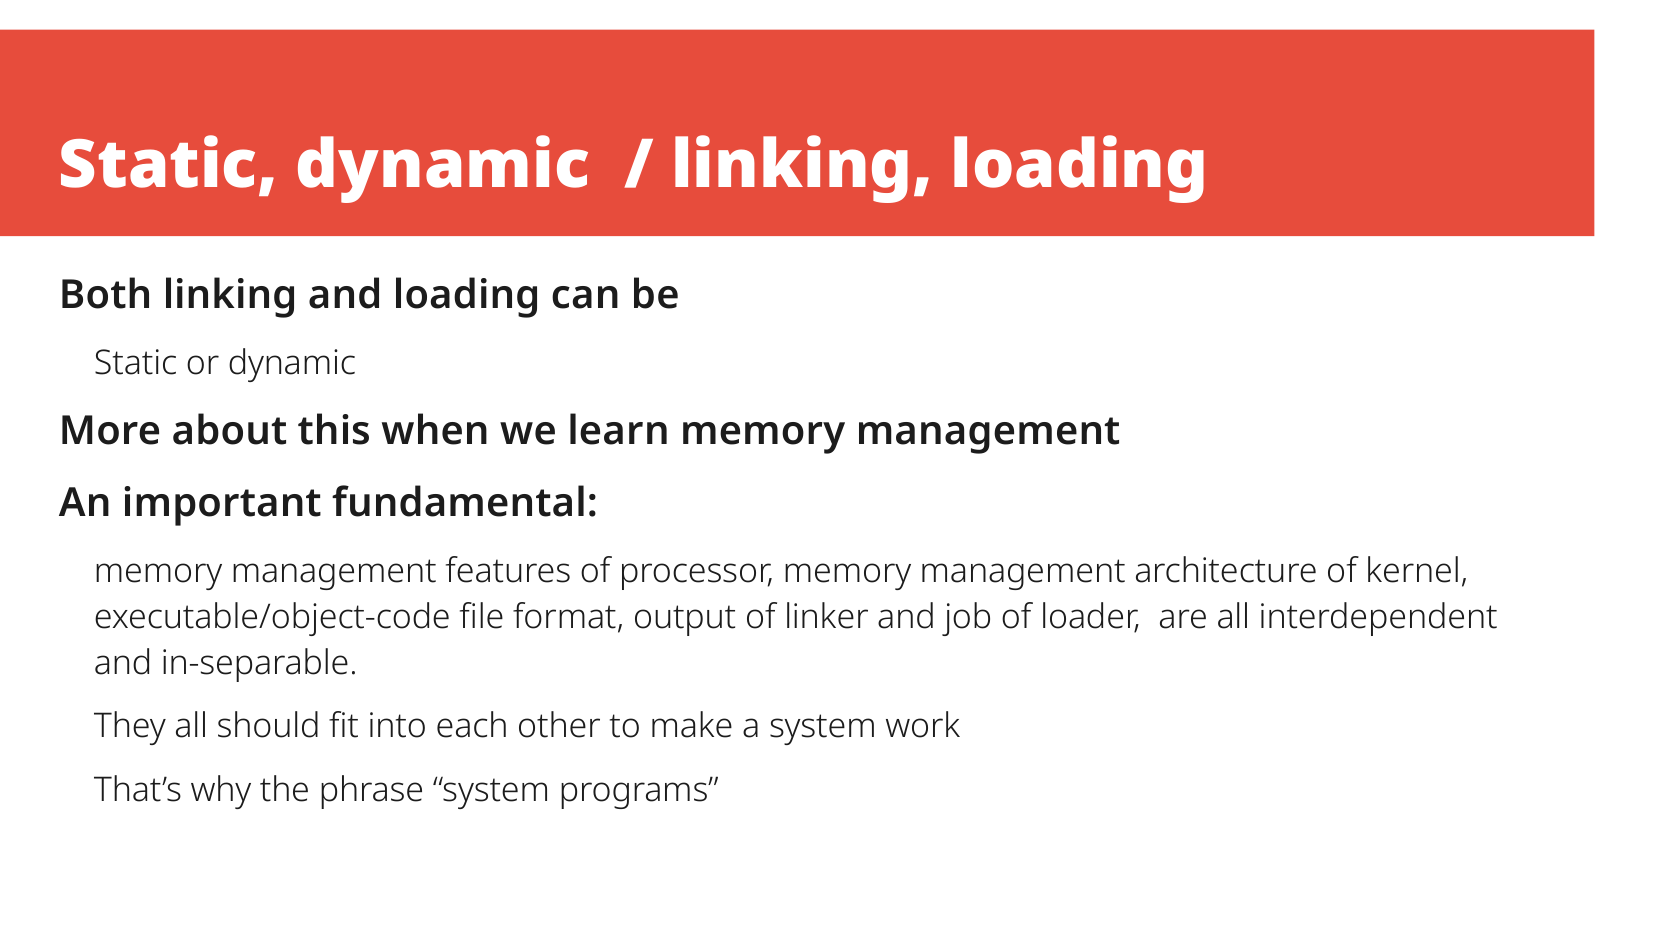

# Static, dynamic / linking, loading
Both linking and loading can be
Static or dynamic
More about this when we learn memory management
An important fundamental:
memory management features of processor, memory management architecture of kernel, executable/object-code file format, output of linker and job of loader, are all interdependent and in-separable.
They all should fit into each other to make a system work
That’s why the phrase “system programs”